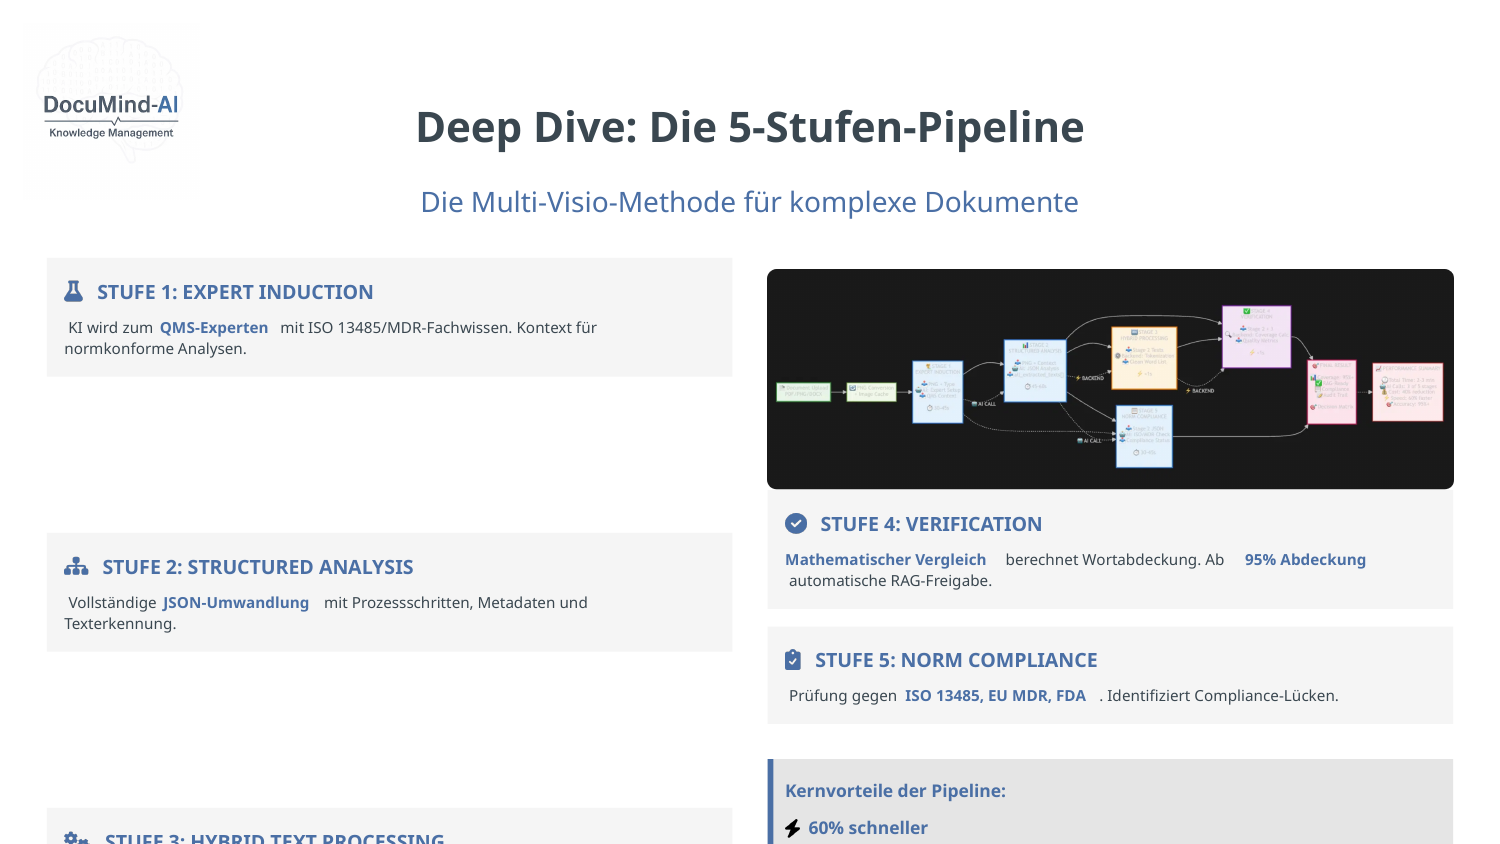

Deep Dive: Die 5-Stufen-Pipeline
Die Multi-Visio-Methode für komplexe Dokumente
 STUFE 1: EXPERT INDUCTION
 KI wird zum
QMS-Experten
 mit ISO 13485/MDR-Fachwissen. Kontext für
normkonforme Analysen.
 STUFE 4: VERIFICATION
Mathematischer Vergleich
 berechnet Wortabdeckung. Ab
95% Abdeckung
 STUFE 2: STRUCTURED ANALYSIS
 automatische RAG-Freigabe.
 Vollständige
JSON-Umwandlung
 mit Prozessschritten, Metadaten und
Texterkennung.
 STUFE 5: NORM COMPLIANCE
 Prüfung gegen
ISO 13485, EU MDR, FDA
. Identifiziert Compliance-Lücken.
Kernvorteile der Pipeline:
60% schneller
 STUFE 3: HYBRID TEXT PROCESSING
40% kostengünstiger
 Backend-Bereinigung der KI-Texte:
Tokenisierung, Duplikat-Entfernung
, deutsche
95%+ Genauigkeit
Sonderzeichen.
60x schneller
.
100% auditierbar